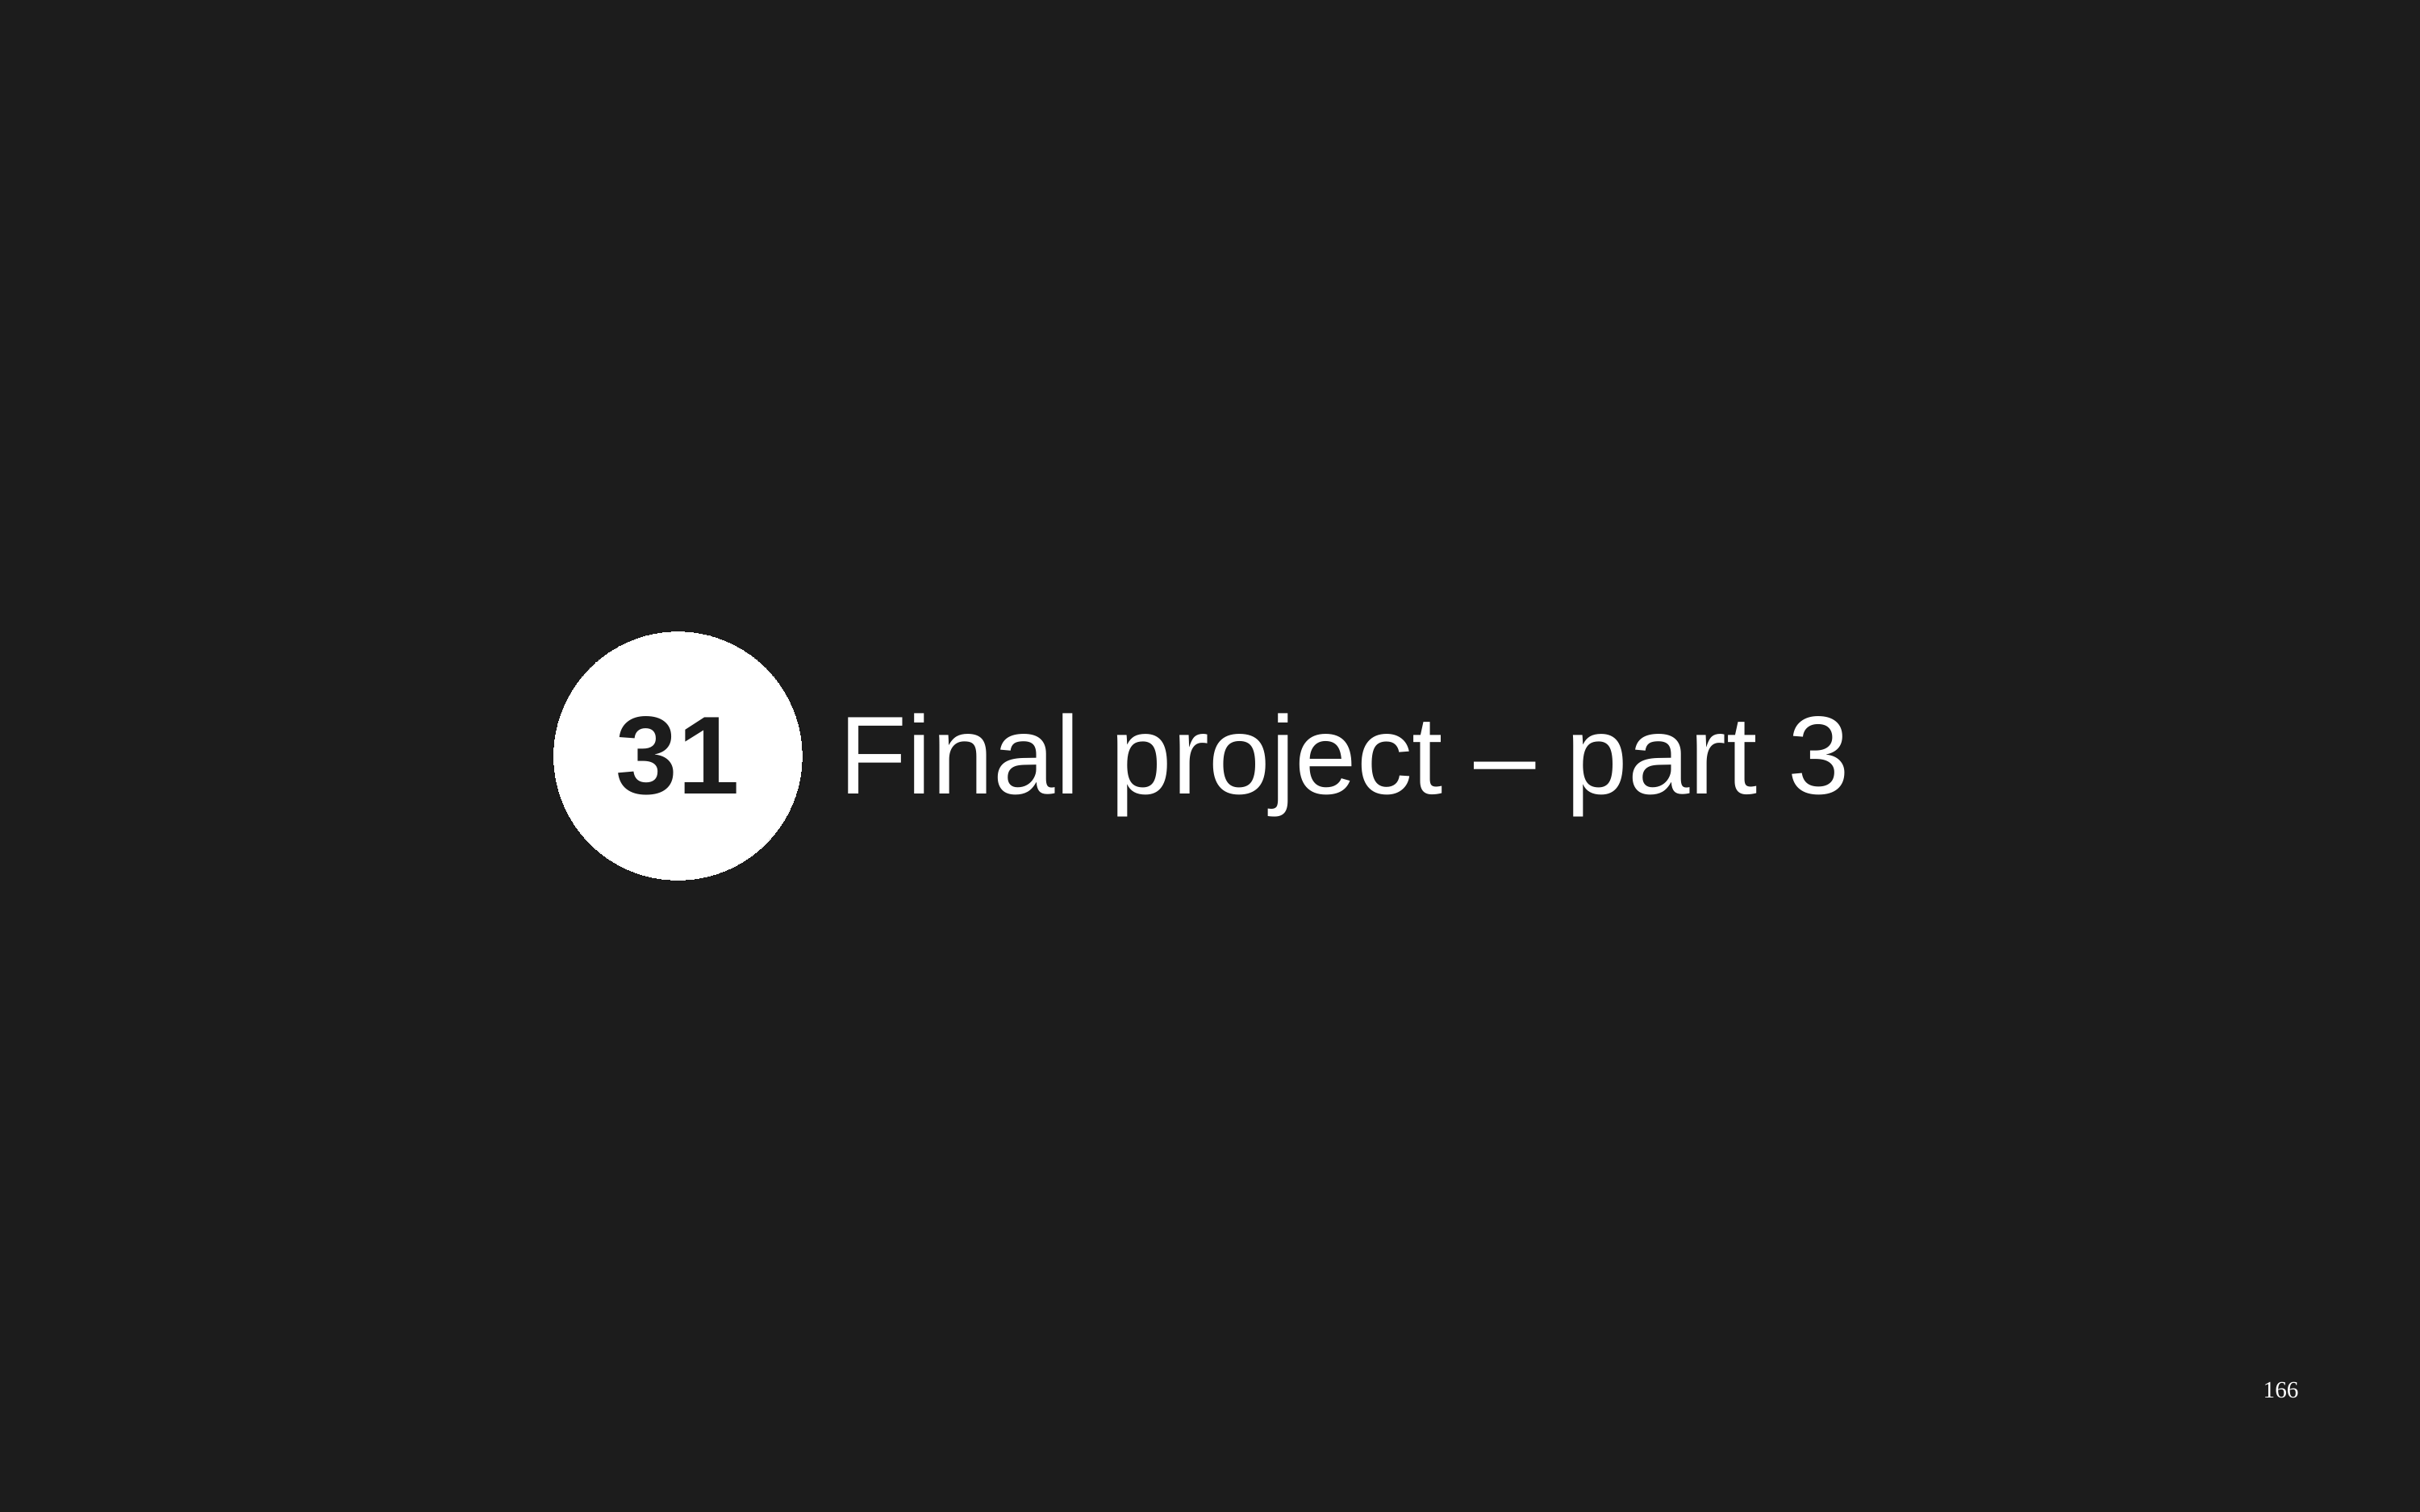

31
Final project – part 3
166